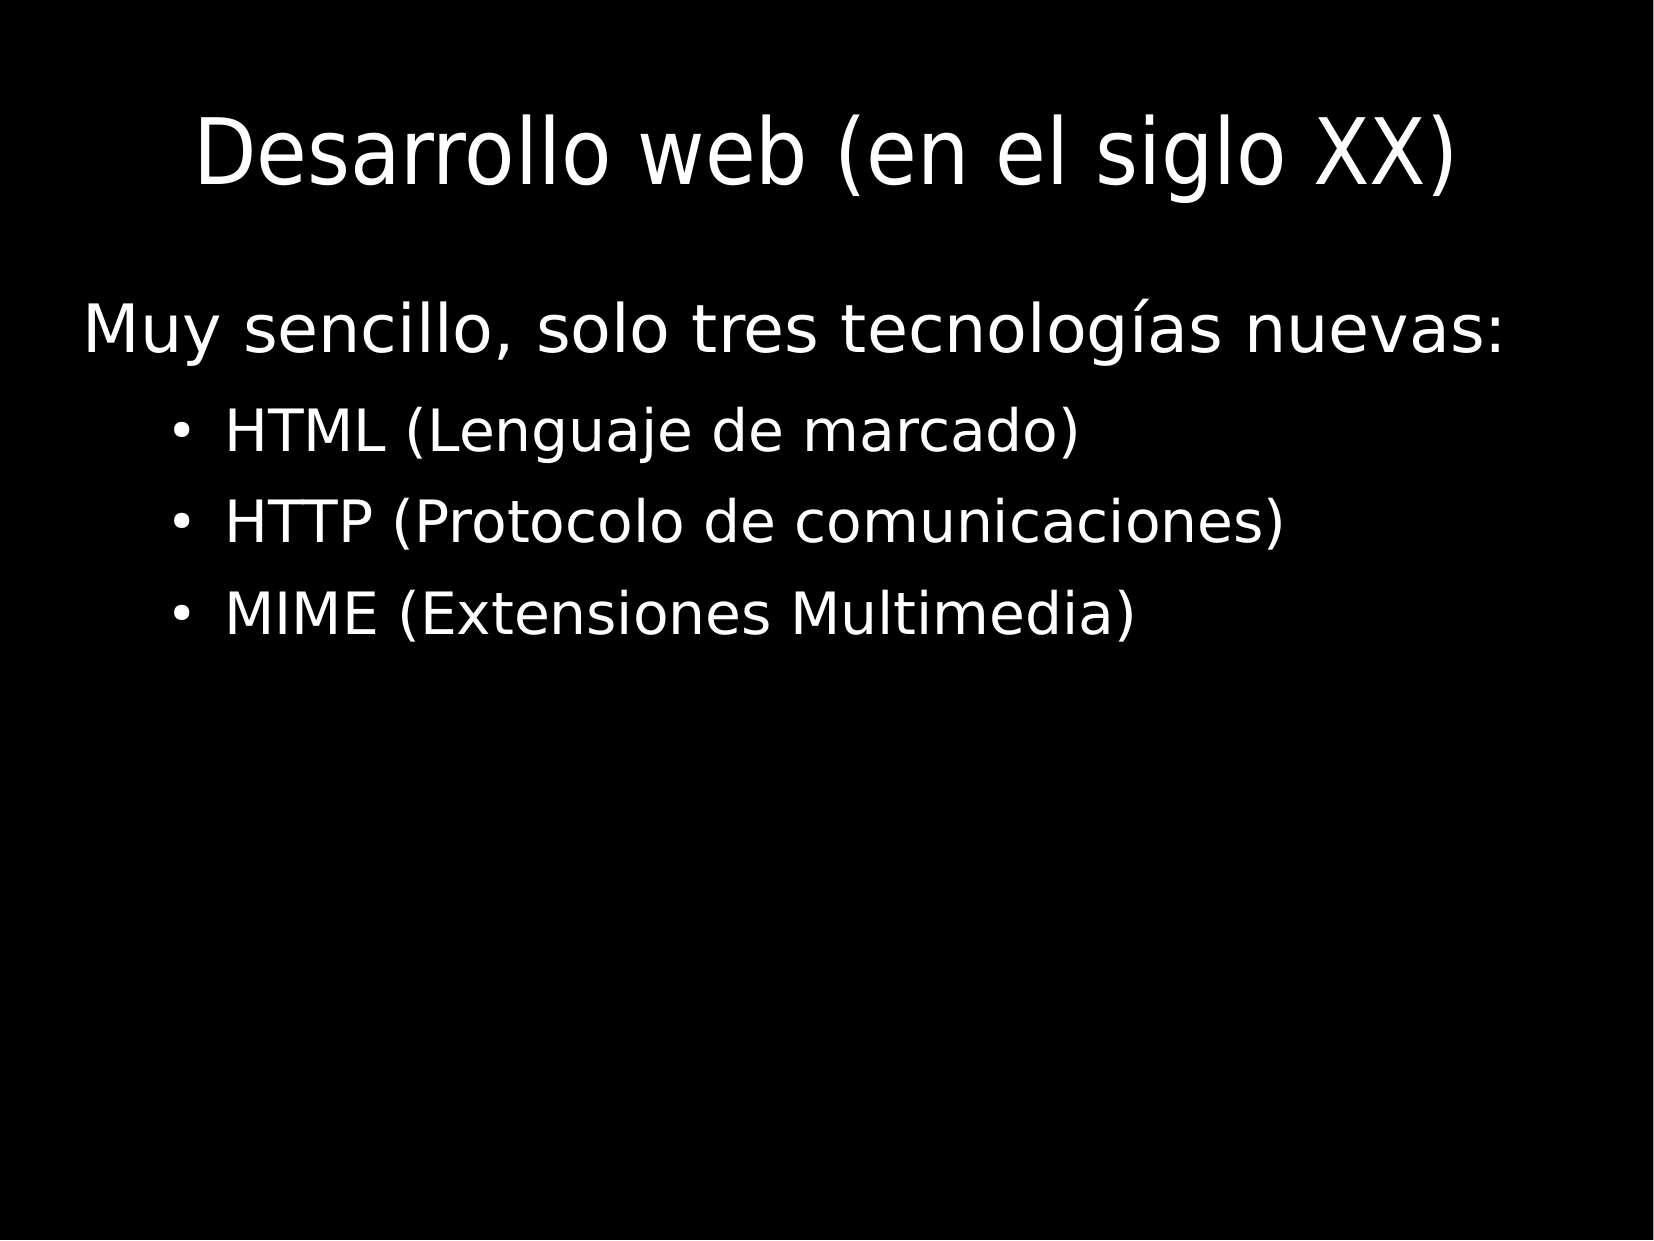

# Desarrollo web (en el siglo XX)
Muy sencillo, solo tres tecnologías nuevas:
HTML (Lenguaje de marcado)
HTTP (Protocolo de comunicaciones)
MIME (Extensiones Multimedia)